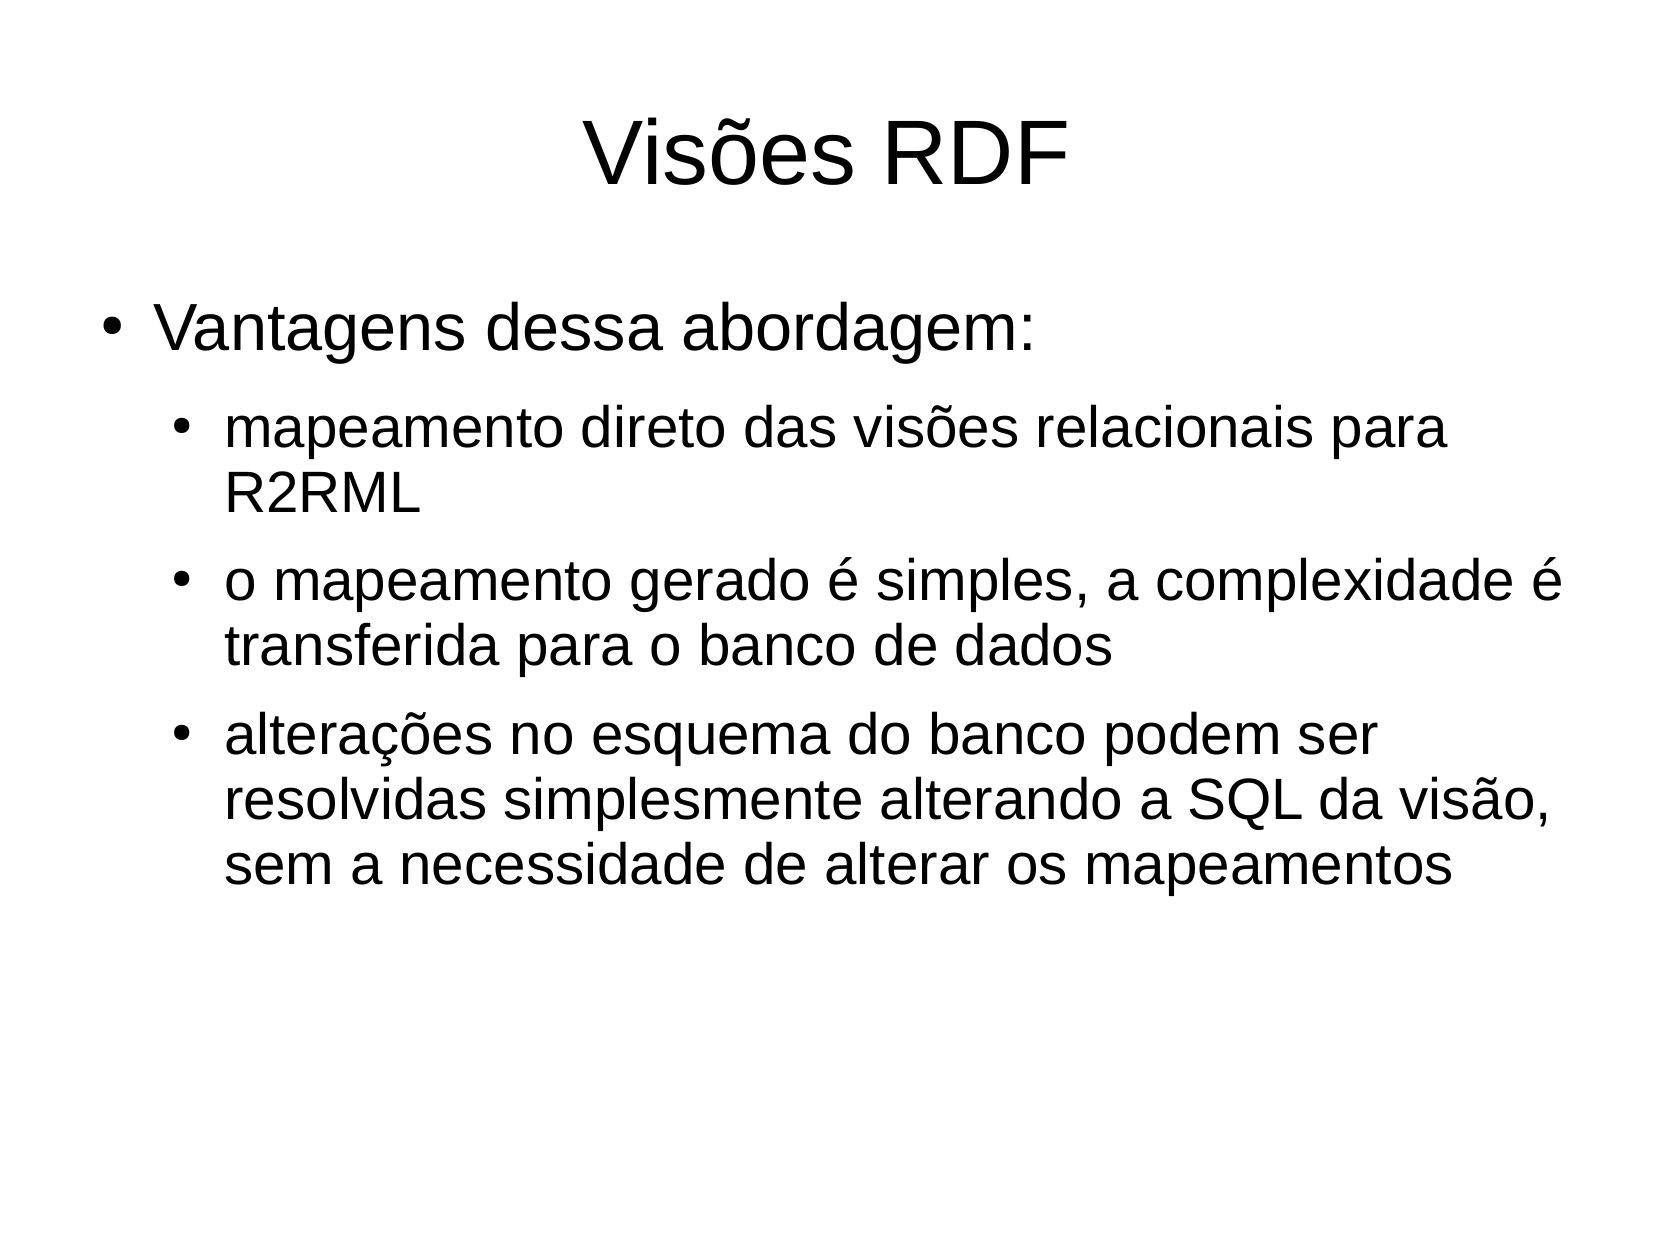

# Visões RDF
Vantagens dessa abordagem:
mapeamento direto das visões relacionais para R2RML
o mapeamento gerado é simples, a complexidade é transferida para o banco de dados
alterações no esquema do banco podem ser resolvidas simplesmente alterando a SQL da visão, sem a necessidade de alterar os mapeamentos